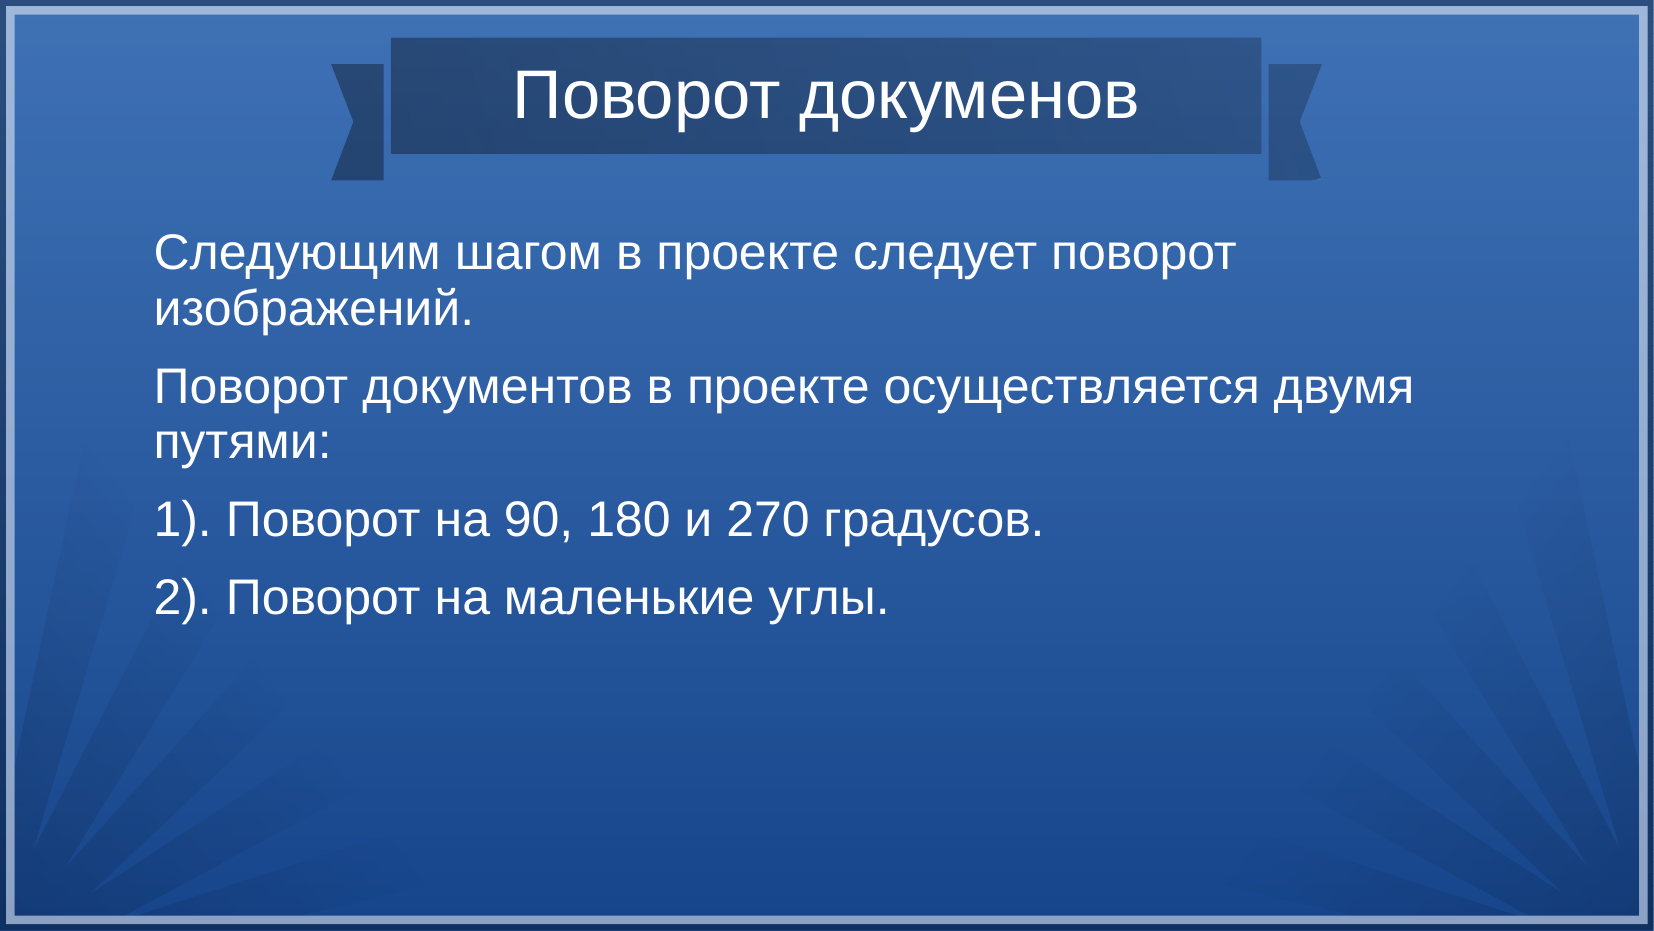

# Поворот докуменов
Следующим шагом в проекте следует поворот изображений.
Поворот документов в проекте осуществляется двумя путями:
1). Поворот на 90, 180 и 270 градусов.
2). Поворот на маленькие углы.